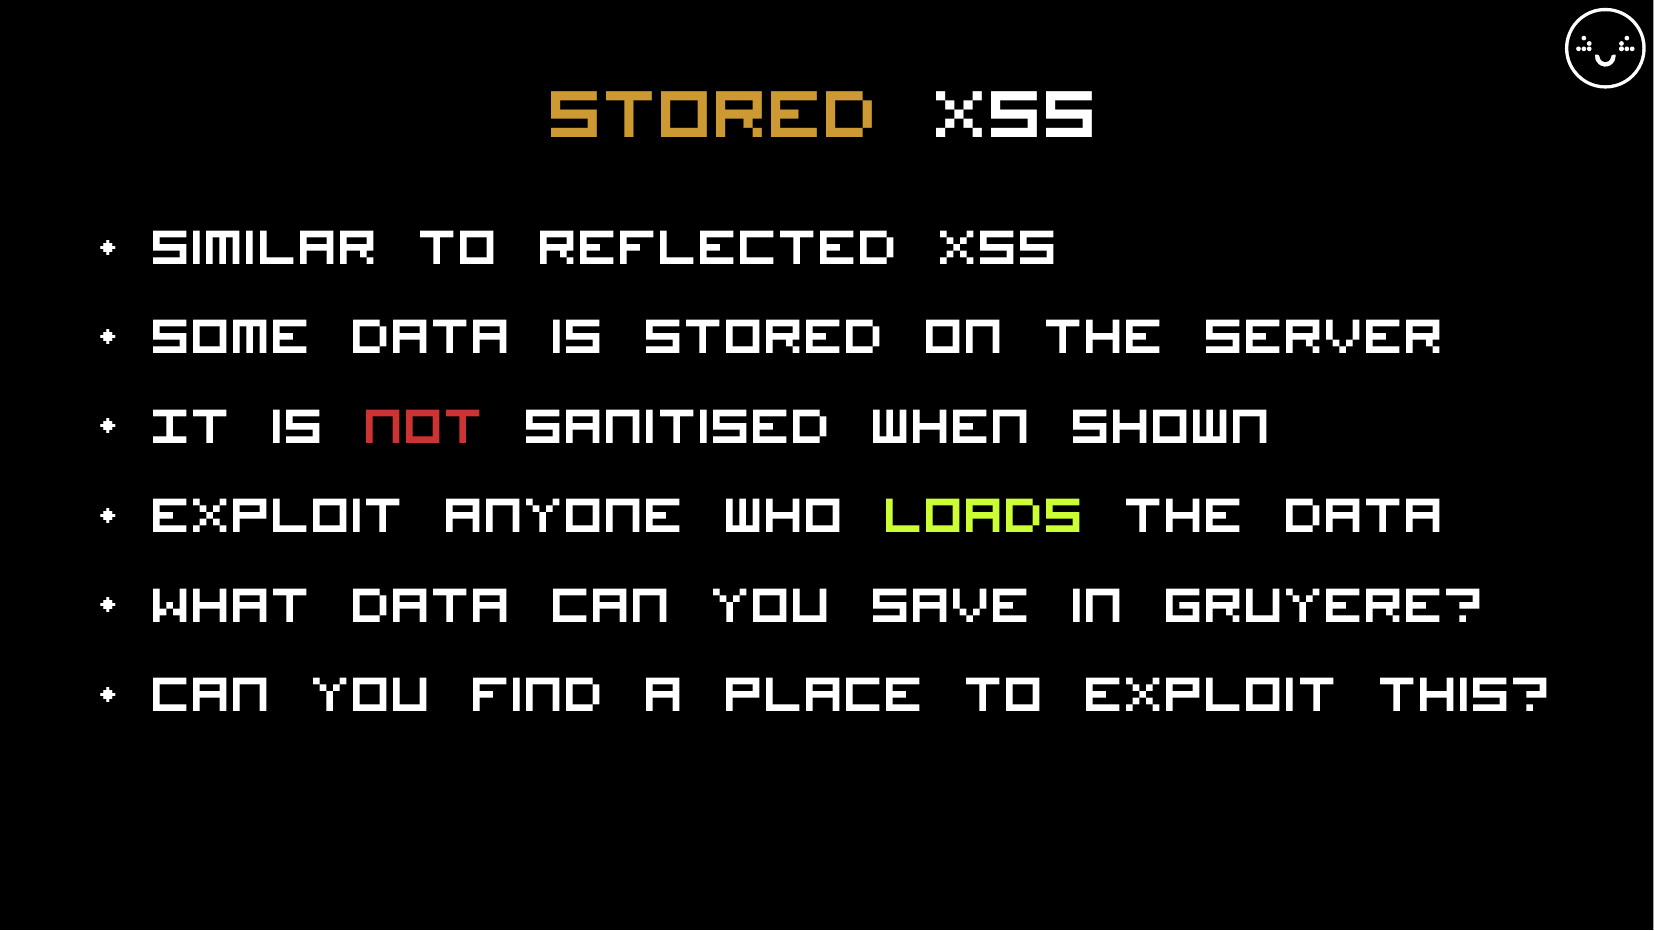

# stored xss
Similar to reflected xss
Some data is stored on the server
It is not sanitised when shown
exploit anyone who loads the data
What data can you save in gruyere?
Can you find a place to exploit this?